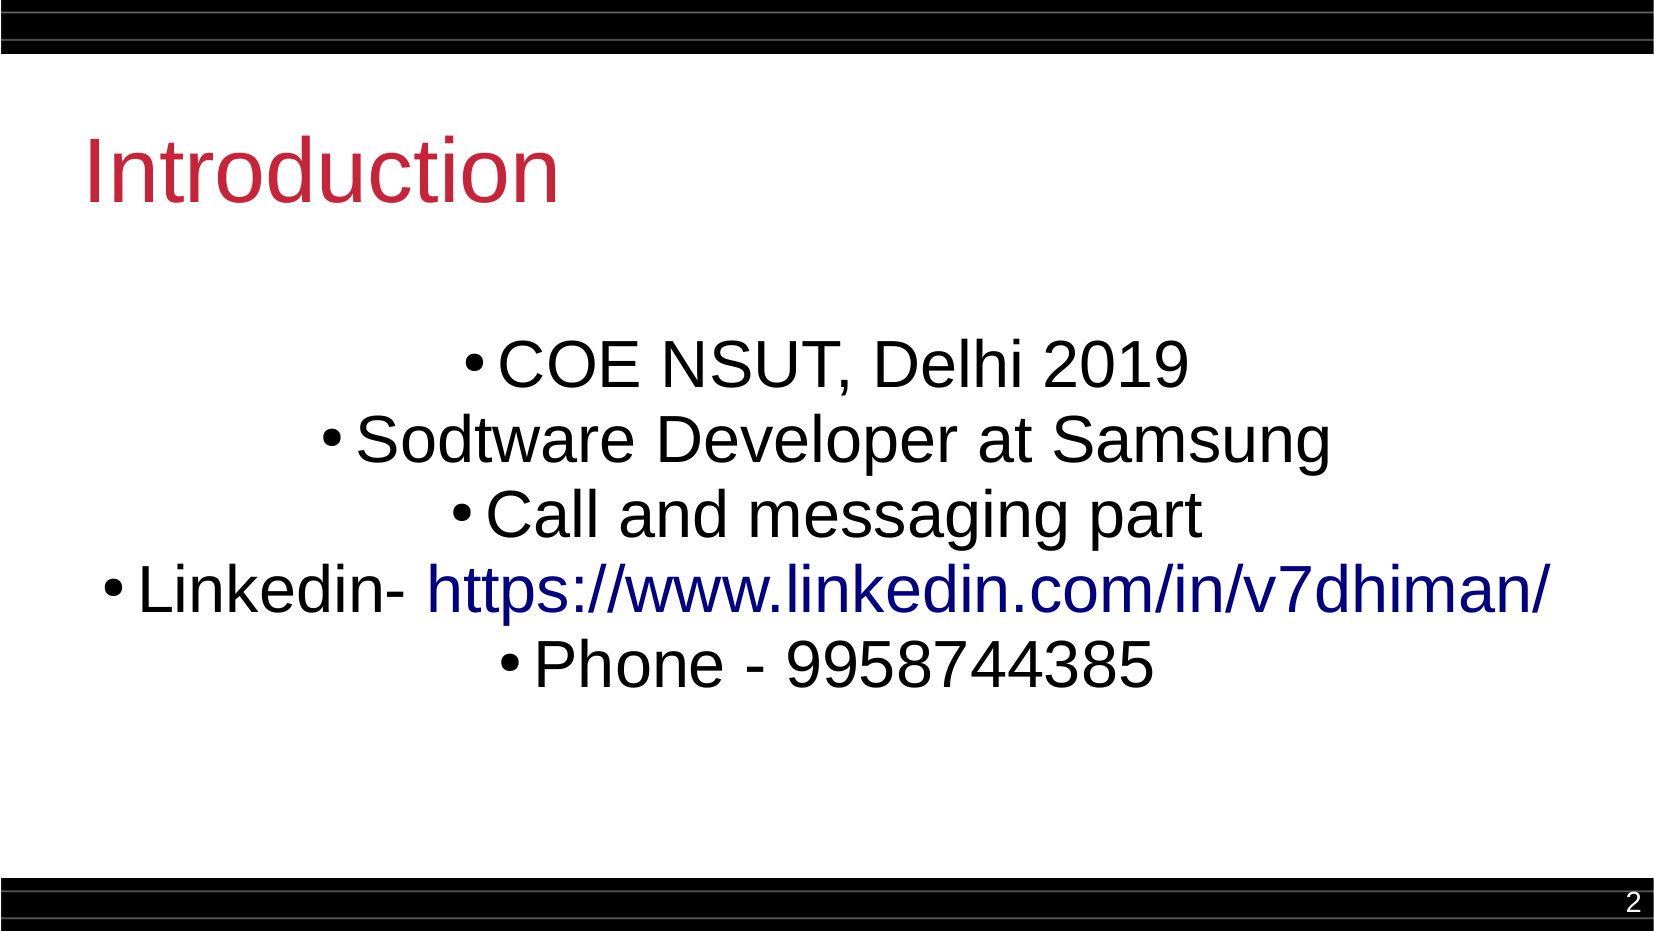

# Introduction
COE NSUT, Delhi 2019
Sodtware Developer at Samsung
Call and messaging part
Linkedin- https://www.linkedin.com/in/v7dhiman/
Phone - 9958744385